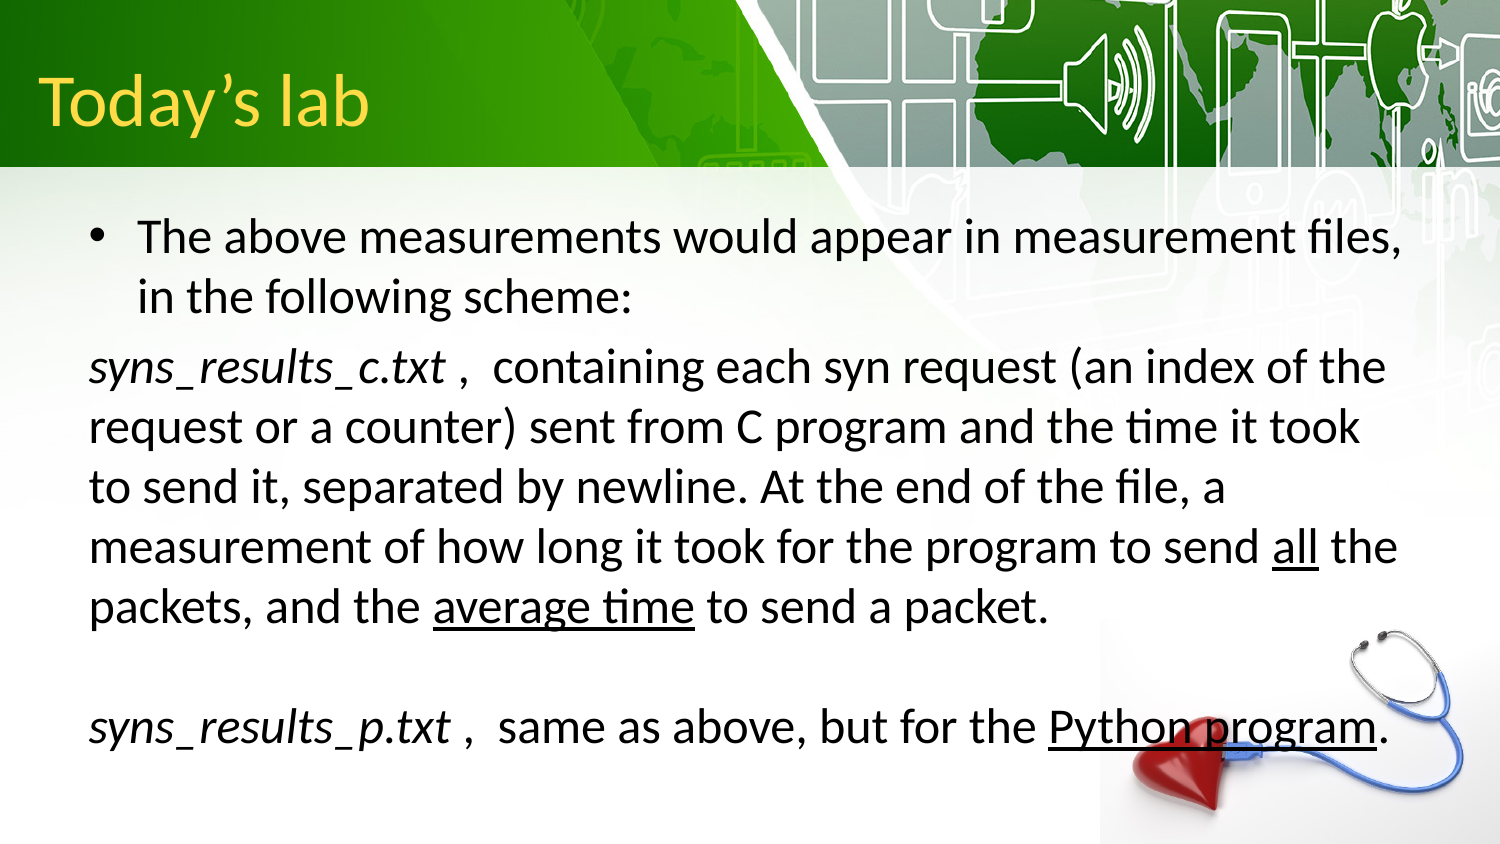

# Today’s lab
The above measurements would appear in measurement files, in the following scheme:
syns_results_c.txt , containing each syn request (an index of the request or a counter) sent from C program and the time it took to send it, separated by newline. At the end of the file, a measurement of how long it took for the program to send all the packets, and the average time to send a packet.
syns_results_p.txt , same as above, but for the Python program.